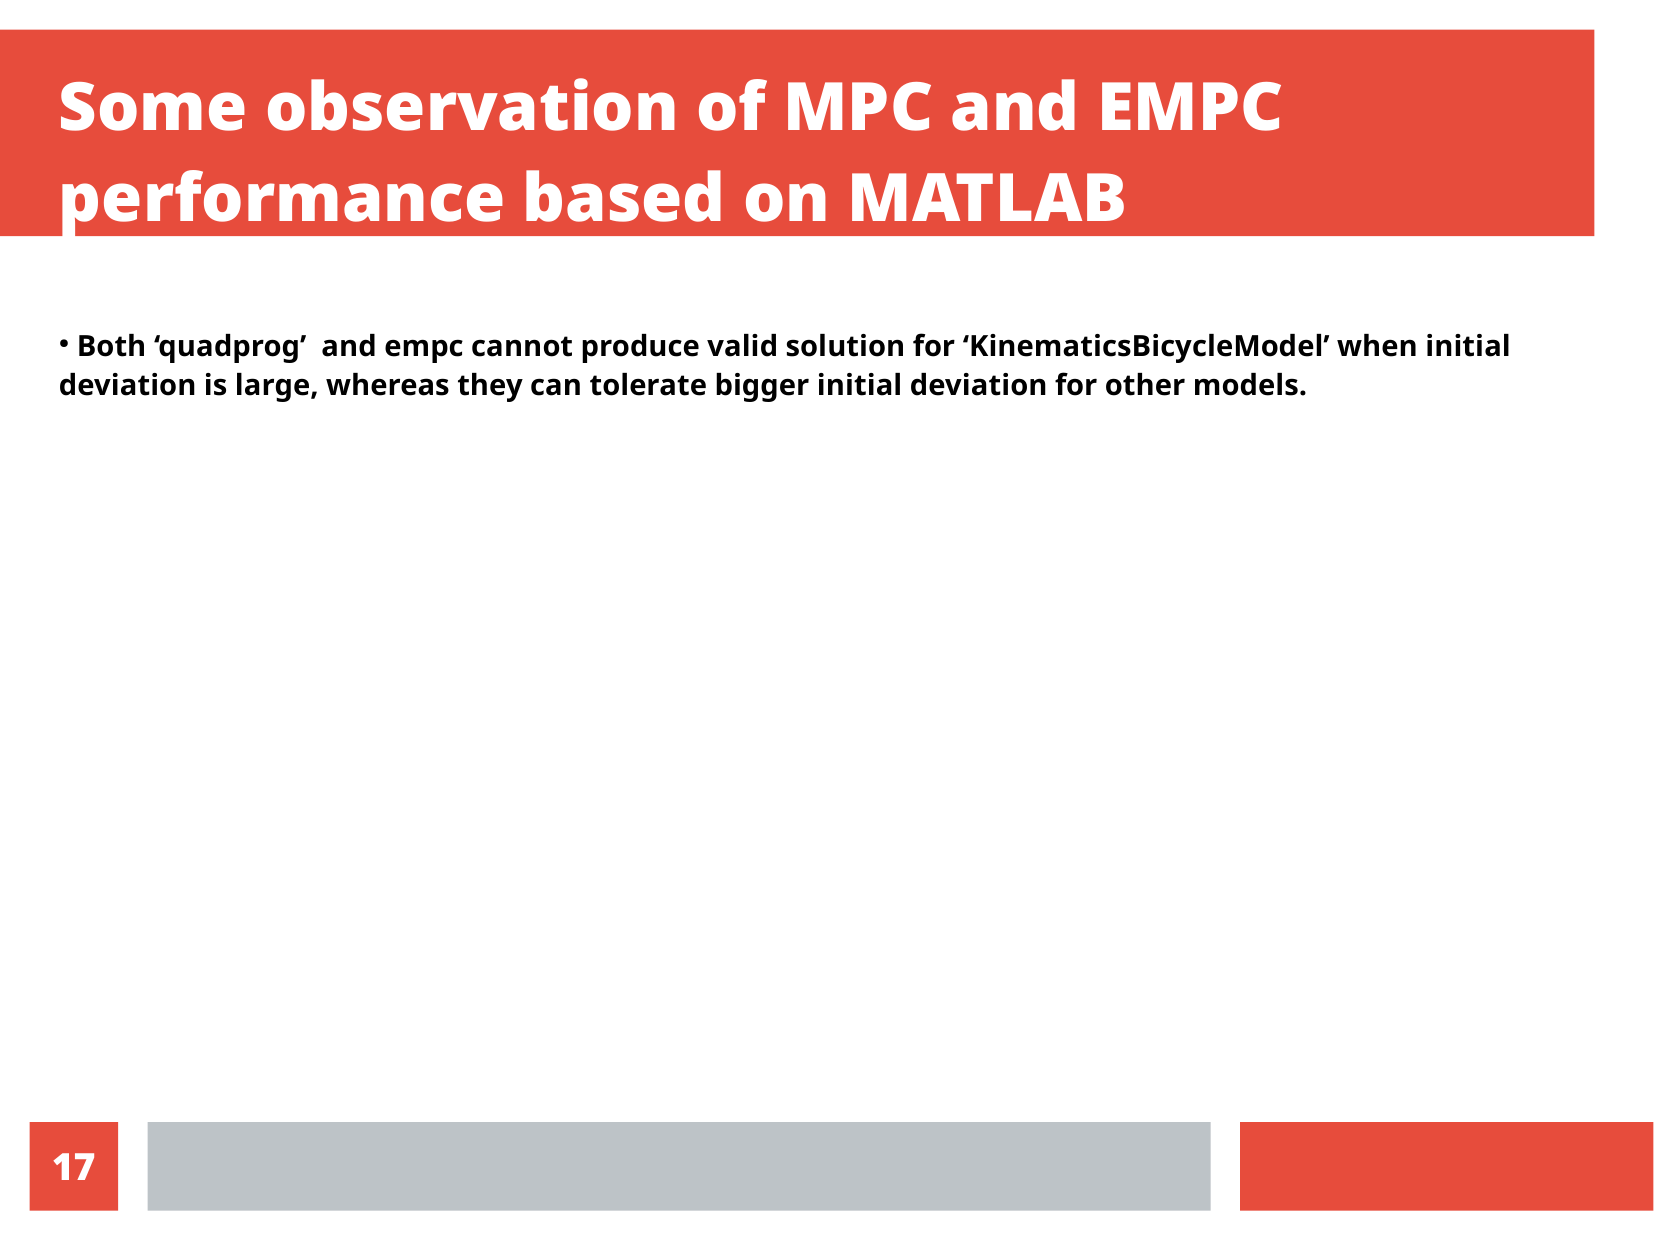

# Some observation of MPC and EMPC performance based on MATLAB implementation
 Both ‘quadprog’ and empc cannot produce valid solution for ‘KinematicsBicycleModel’ when initial deviation is large, whereas they can tolerate bigger initial deviation for other models.
17